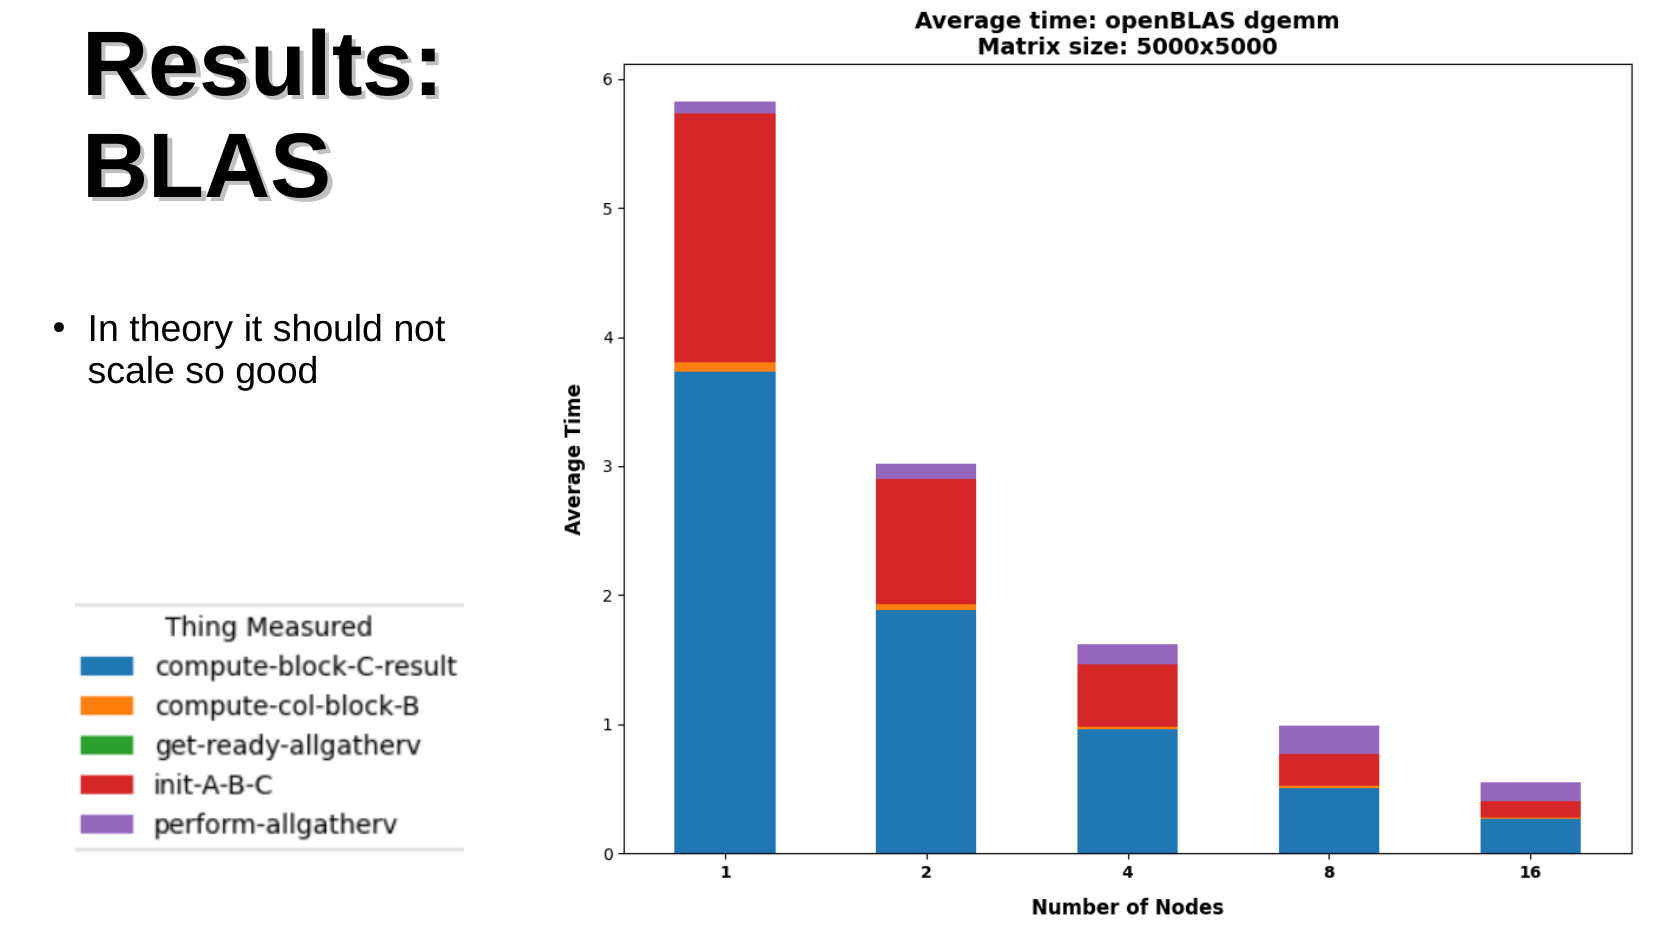

# Results: BLAS
In theory it should not scale so good